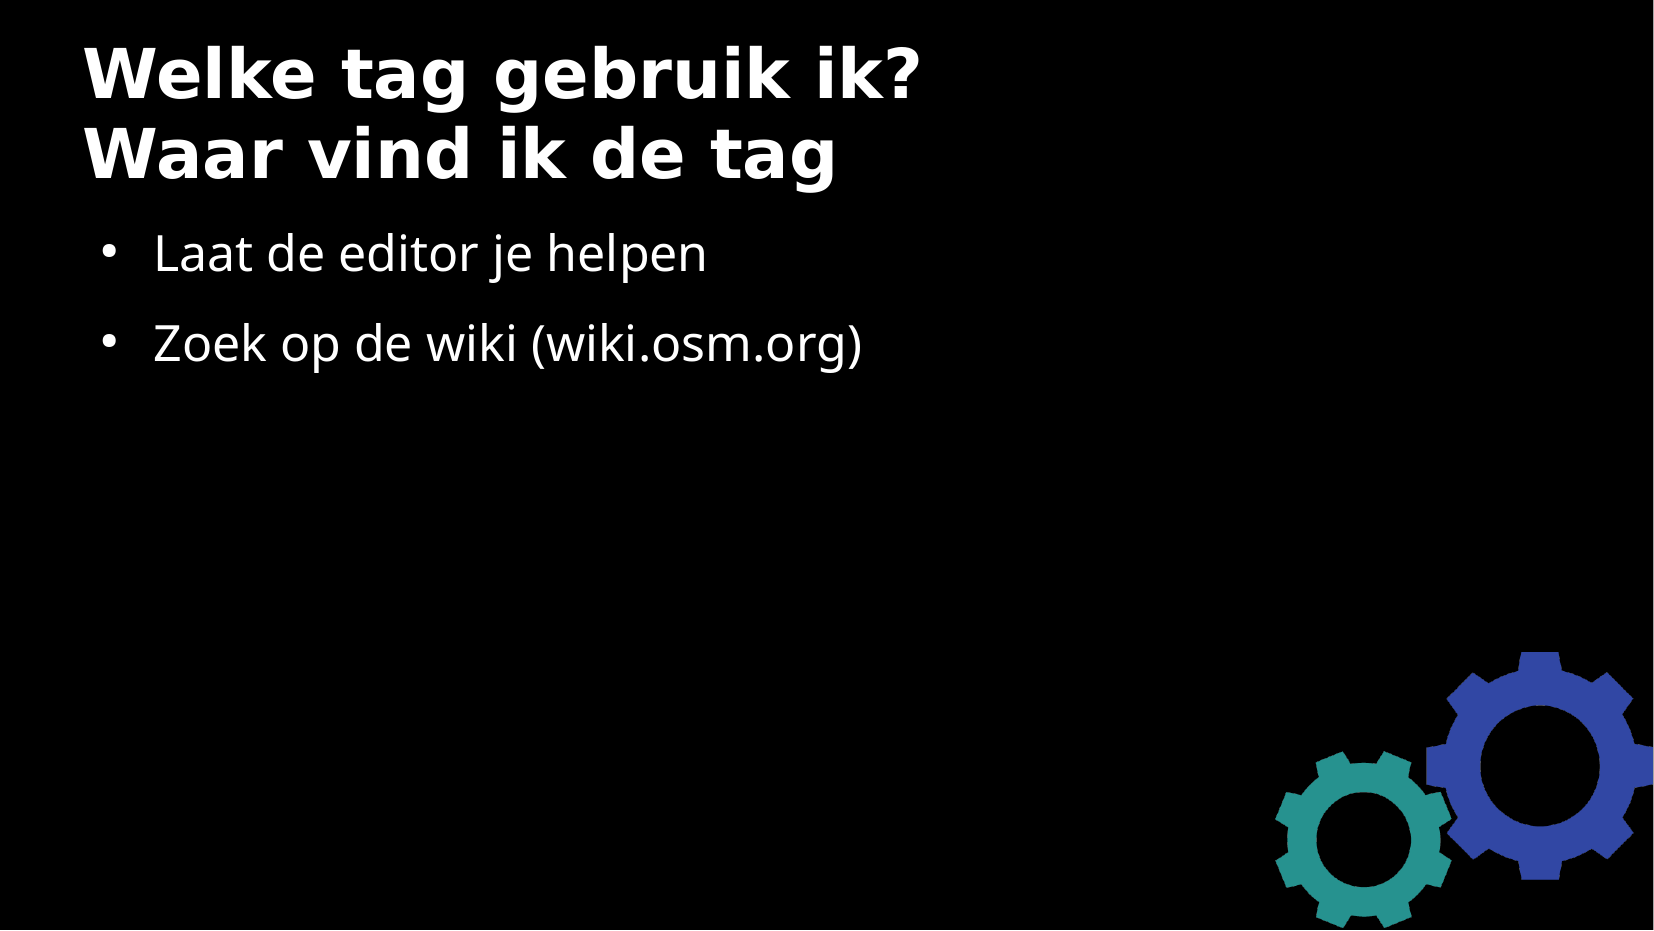

# Welke tag gebruik ik? Waar vind ik de tag
Laat de editor je helpen
Zoek op de wiki (wiki.osm.org)